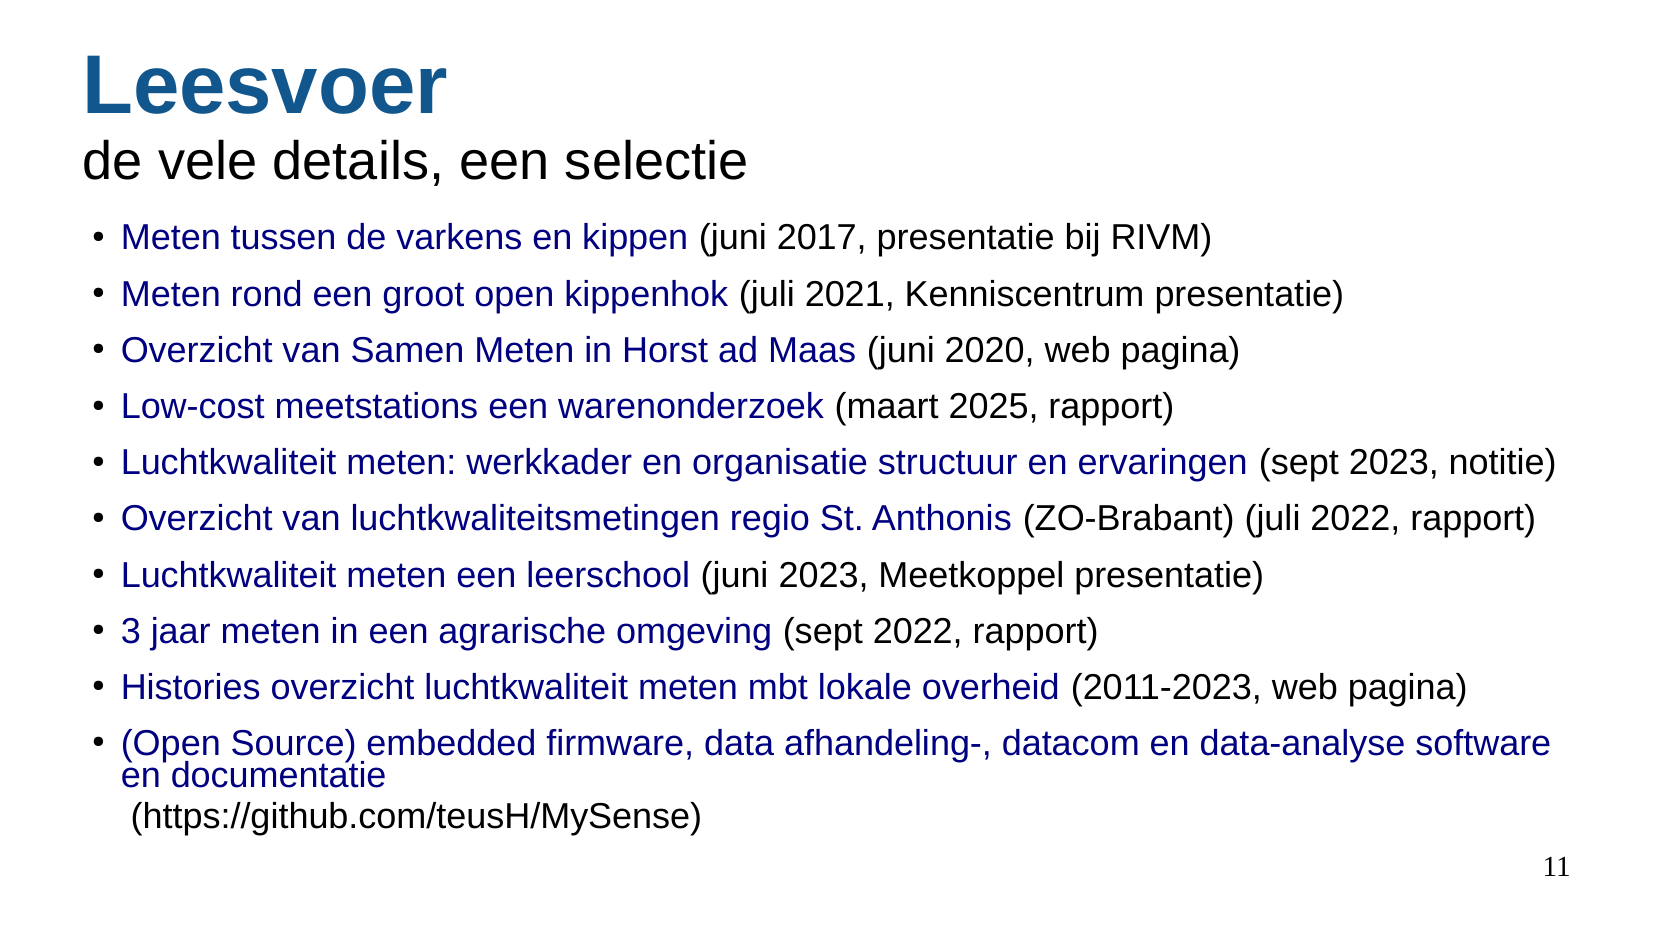

# Leesvoer de vele details, een selectie
Meten tussen de varkens en kippen (juni 2017, presentatie bij RIVM)
Meten rond een groot open kippenhok (juli 2021, Kenniscentrum presentatie)
Overzicht van Samen Meten in Horst ad Maas (juni 2020, web pagina)
Low-cost meetstations een warenonderzoek (maart 2025, rapport)
Luchtkwaliteit meten: werkkader en organisatie structuur en ervaringen (sept 2023, notitie)
Overzicht van luchtkwaliteitsmetingen regio St. Anthonis (ZO-Brabant) (juli 2022, rapport)
Luchtkwaliteit meten een leerschool (juni 2023, Meetkoppel presentatie)
3 jaar meten in een agrarische omgeving (sept 2022, rapport)
Histories overzicht luchtkwaliteit meten mbt lokale overheid (2011-2023, web pagina)
(Open Source) embedded firmware, data afhandeling-, datacom en data-analyse software en documentatie (https://github.com/teusH/MySense)
11